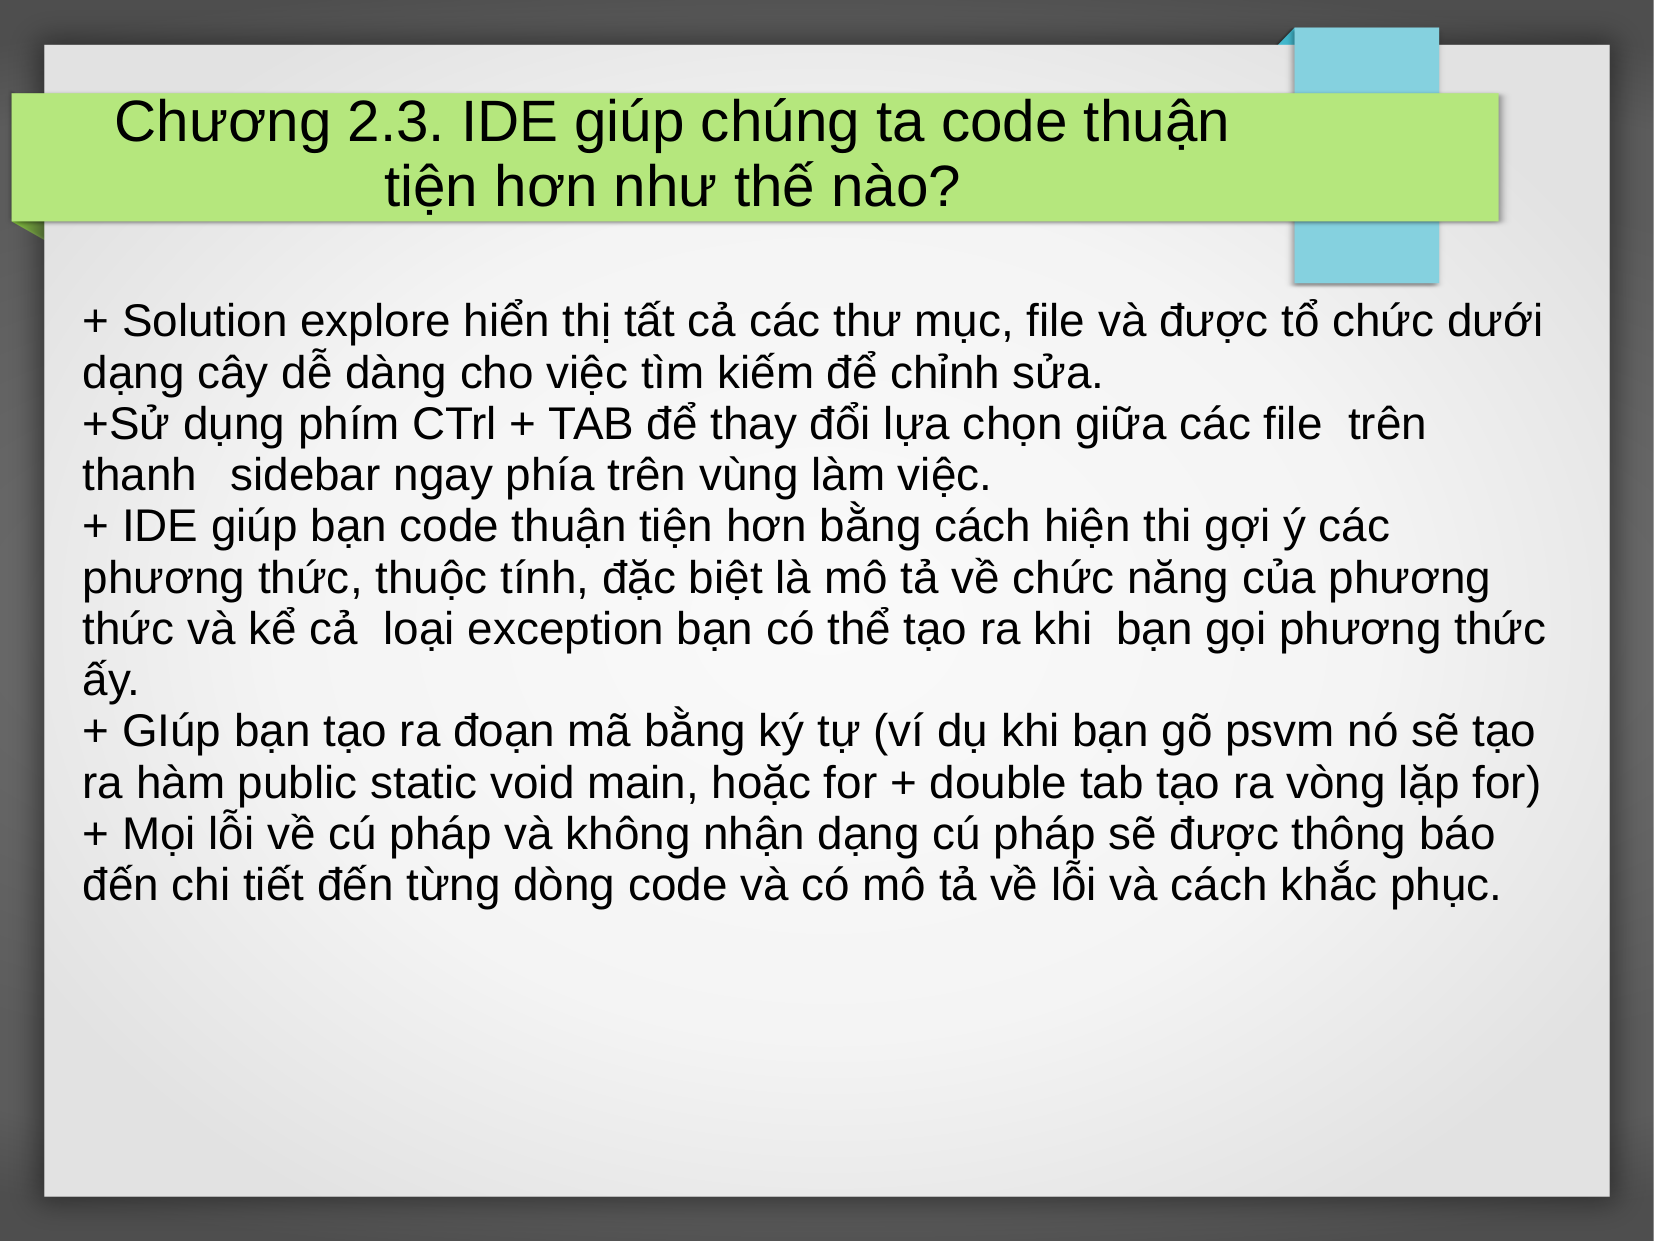

# Chương 2.3. IDE giúp chúng ta code thuận tiện hơn như thế nào?
+ Solution explore hiển thị tất cả các thư mục, file và được tổ chức dưới 	dạng cây dễ dàng cho việc tìm kiếm để chỉnh sửa.
+Sử dụng phím CTrl + TAB để thay đổi lựa chọn giữa các file trên 	thanh 	sidebar ngay phía trên vùng làm việc.
+ IDE giúp bạn code thuận tiện hơn bằng cách hiện thi gợi ý các 	phương thức, thuộc tính, đặc biệt là mô tả về chức năng của phương 	thức và kể cả loại exception bạn có thể tạo ra khi 	bạn gọi phương thức ấy.
+ GIúp bạn tạo ra đoạn mã bằng ký tự (ví dụ khi bạn gõ psvm nó sẽ tạo ra hàm public static void main, hoặc for + double tab tạo ra vòng lặp for)
+ Mọi lỗi về cú pháp và không nhận dạng cú pháp sẽ được thông báo 	đến chi tiết đến từng dòng code và có mô tả về lỗi và cách khắc phục.